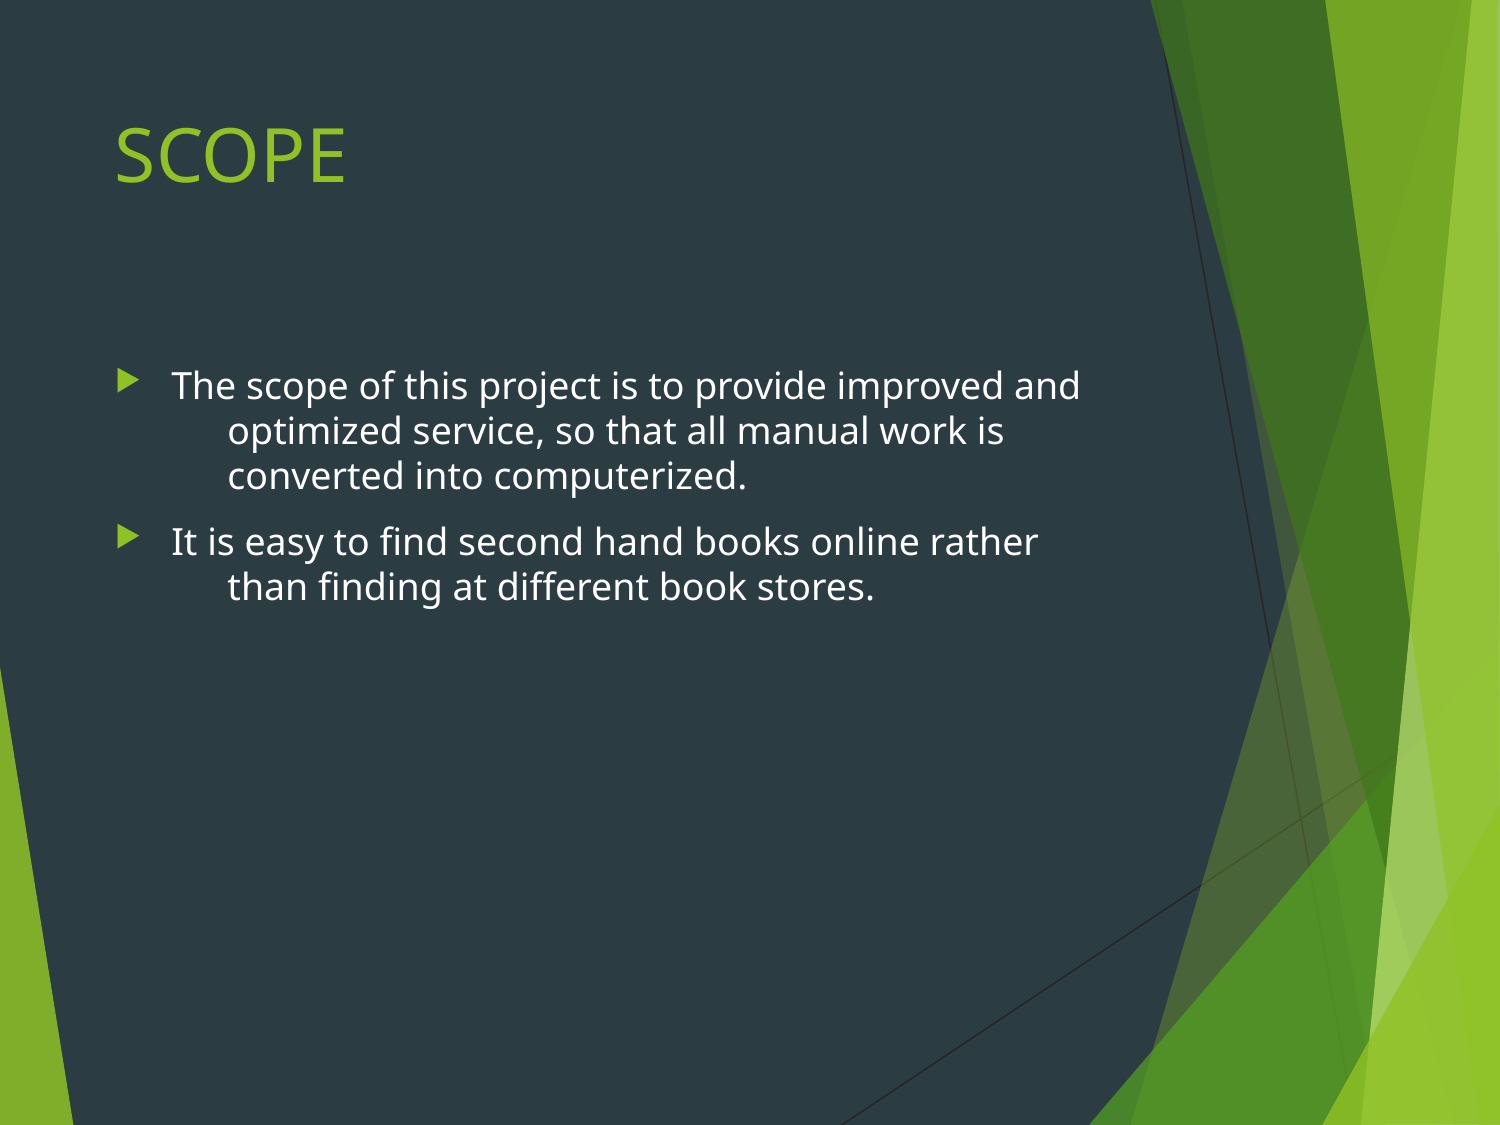

# SCOPE
The scope of this project is to provide improved and optimized service, so that all manual work is converted into computerized.
It is easy to find second hand books online rather than finding at different book stores.